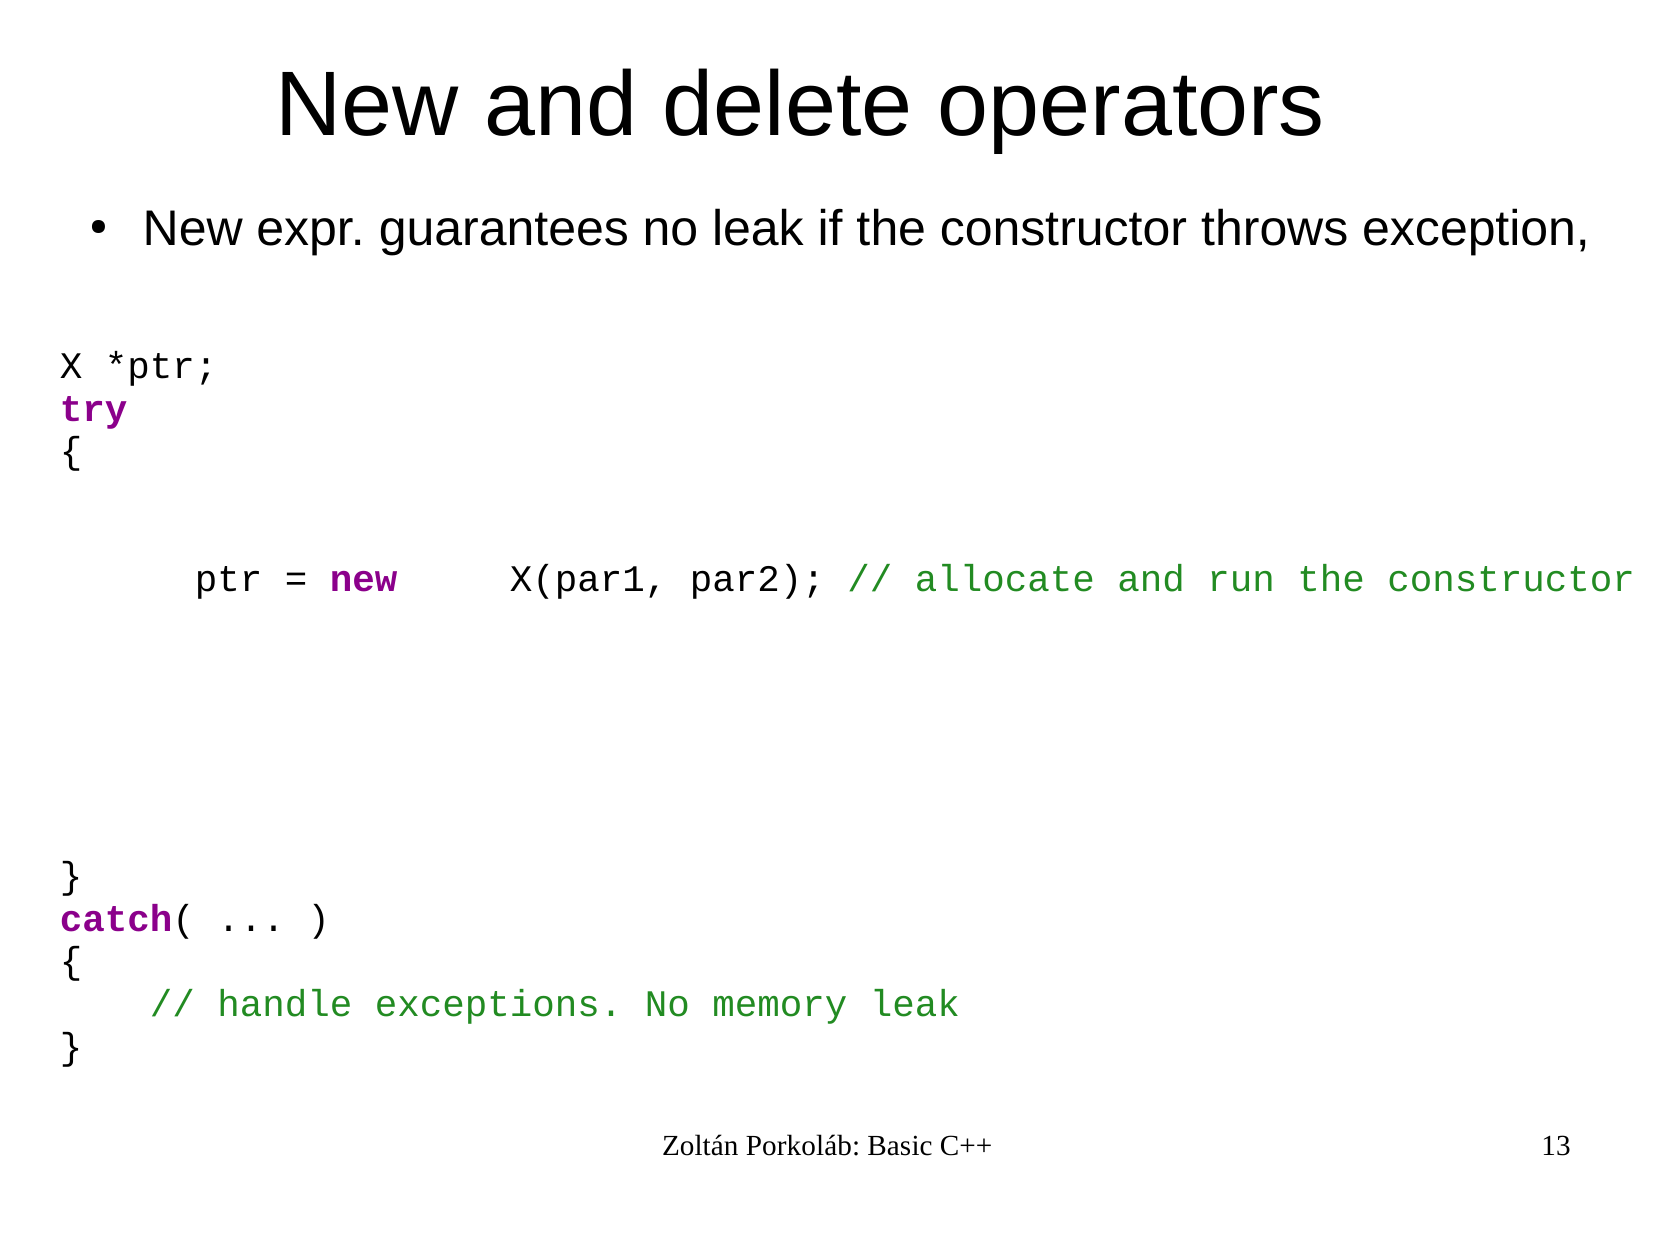

# New and delete operators
New expr. guarantees no leak if the constructor throws exception,
X *ptr;
try
{
 ptr = new X(par1, par2); // allocate and run the constructor
}
catch( ... )
{
 // handle exceptions. No memory leak
}
Zoltán Porkoláb: Basic C++
13